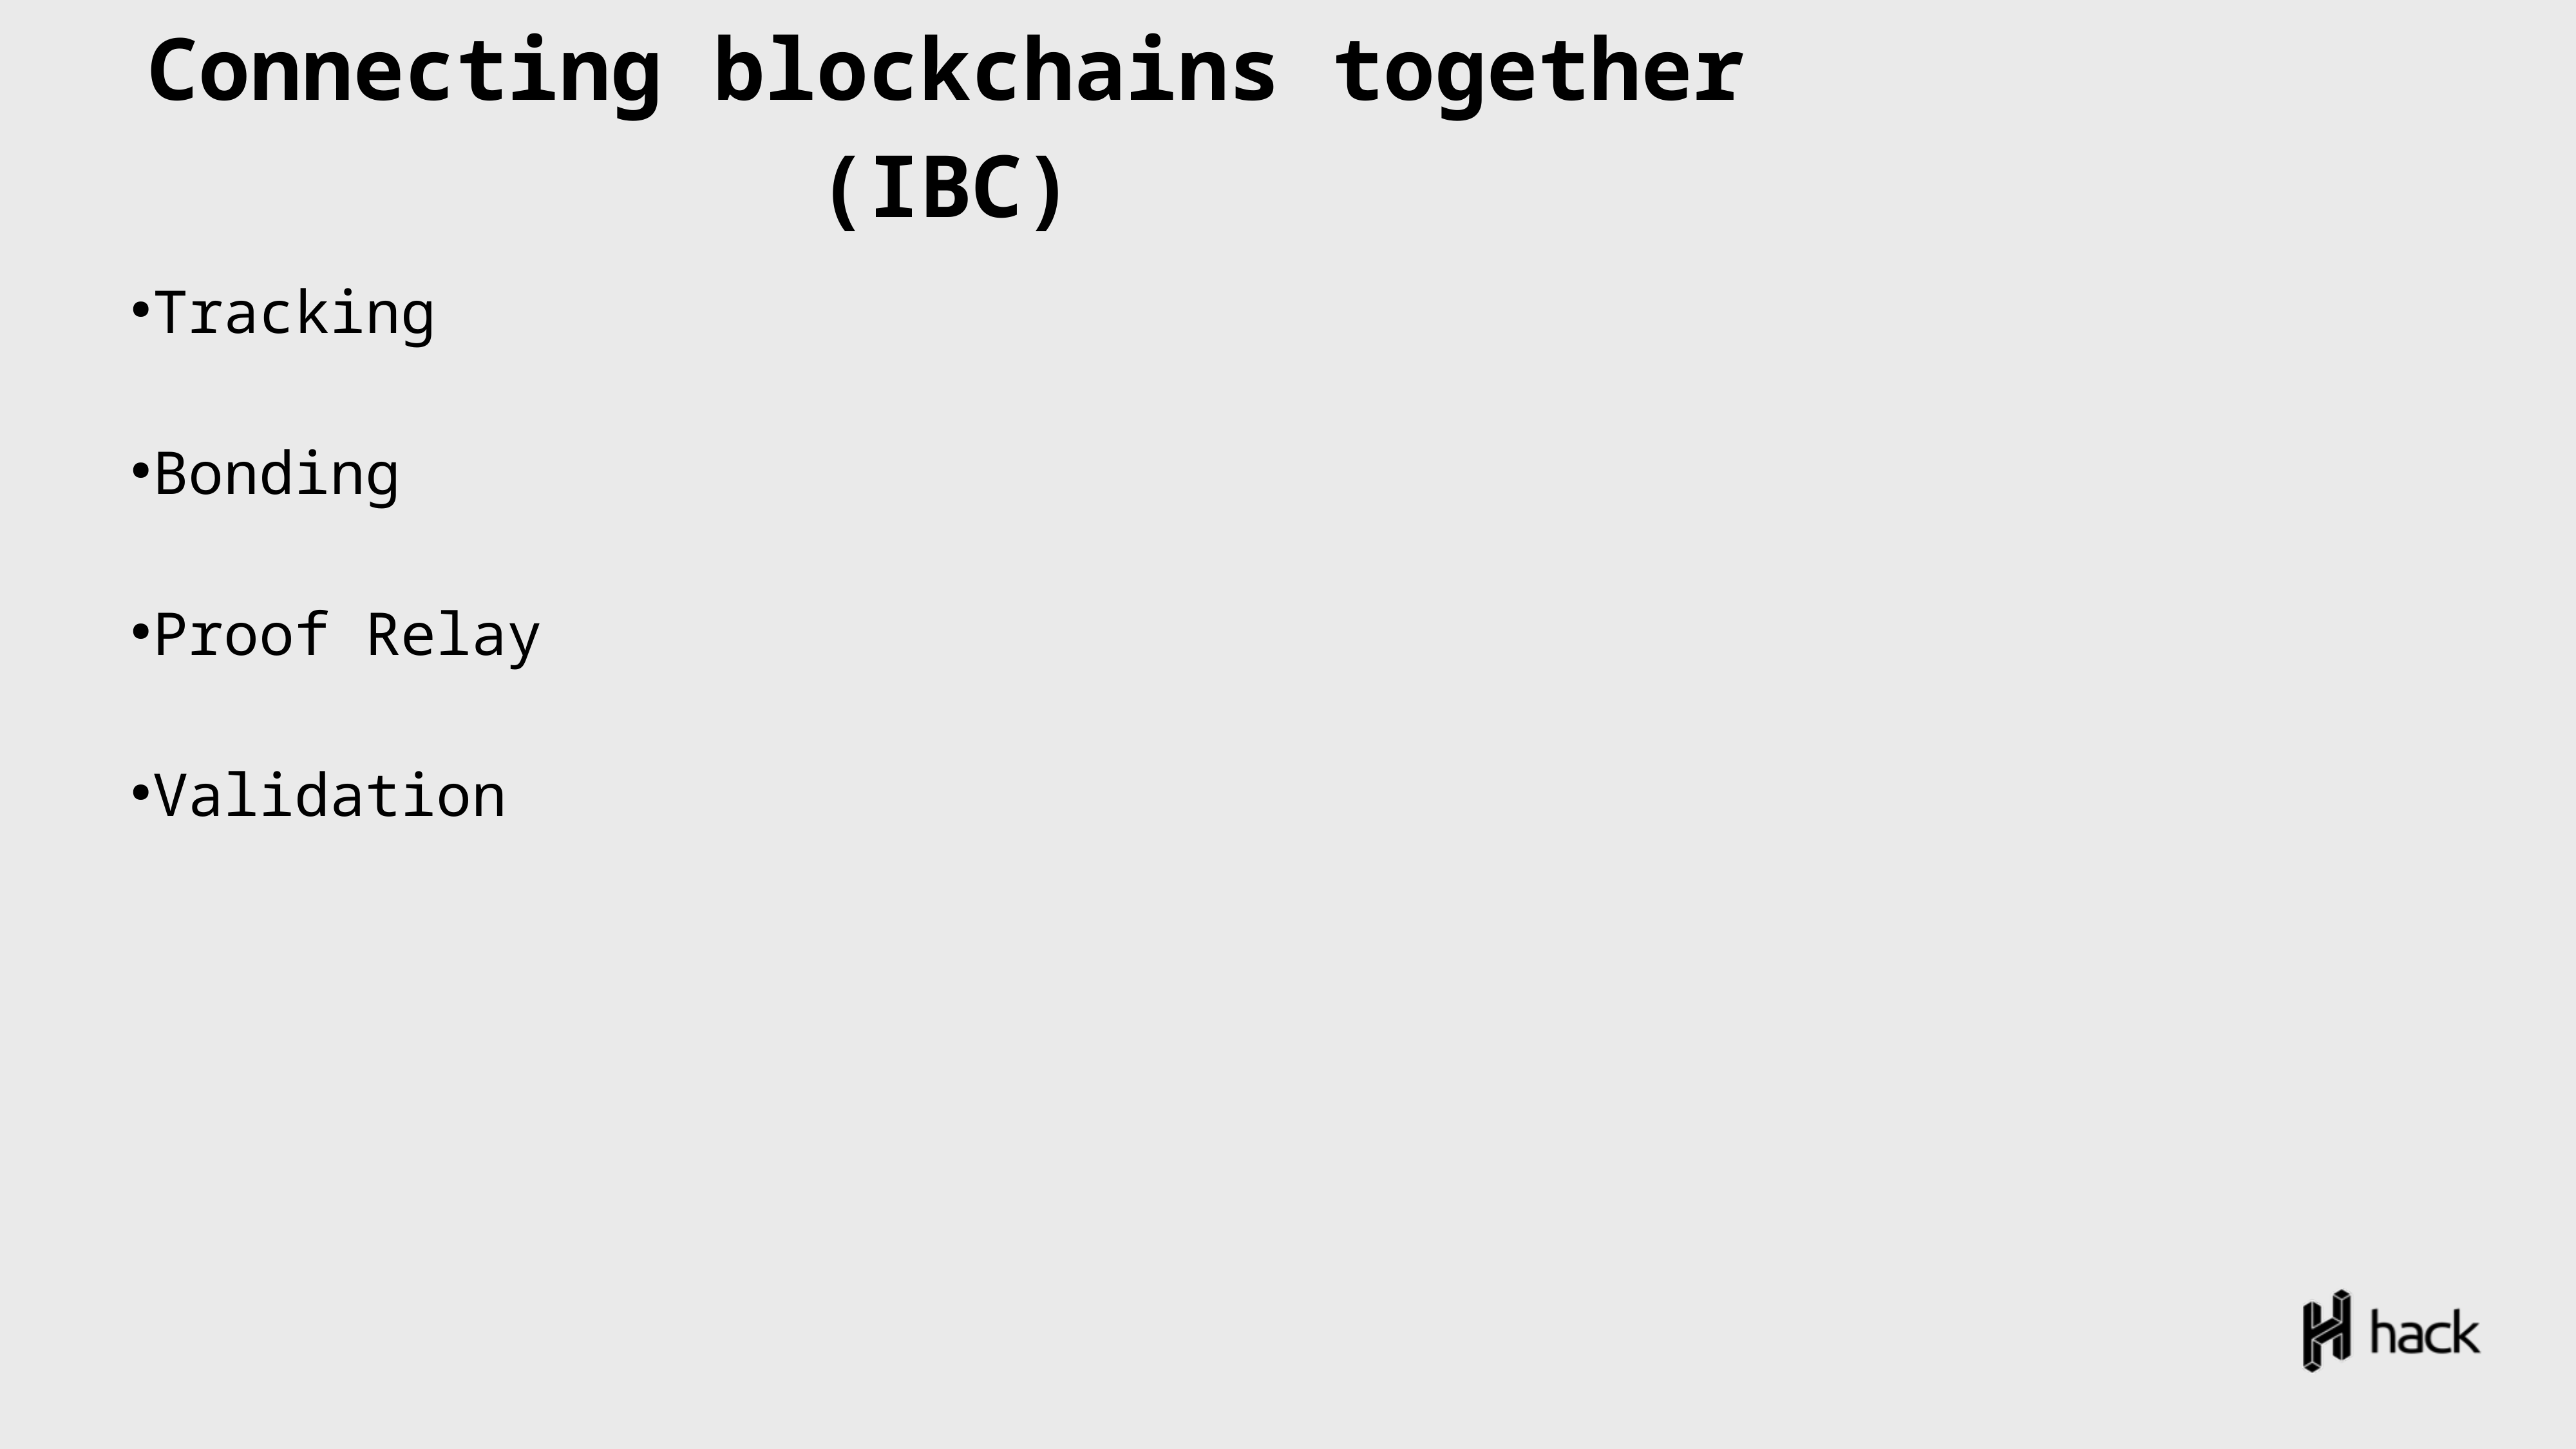

# Connecting blockchains together (IBC)
Tracking
Bonding
Proof Relay
Validation